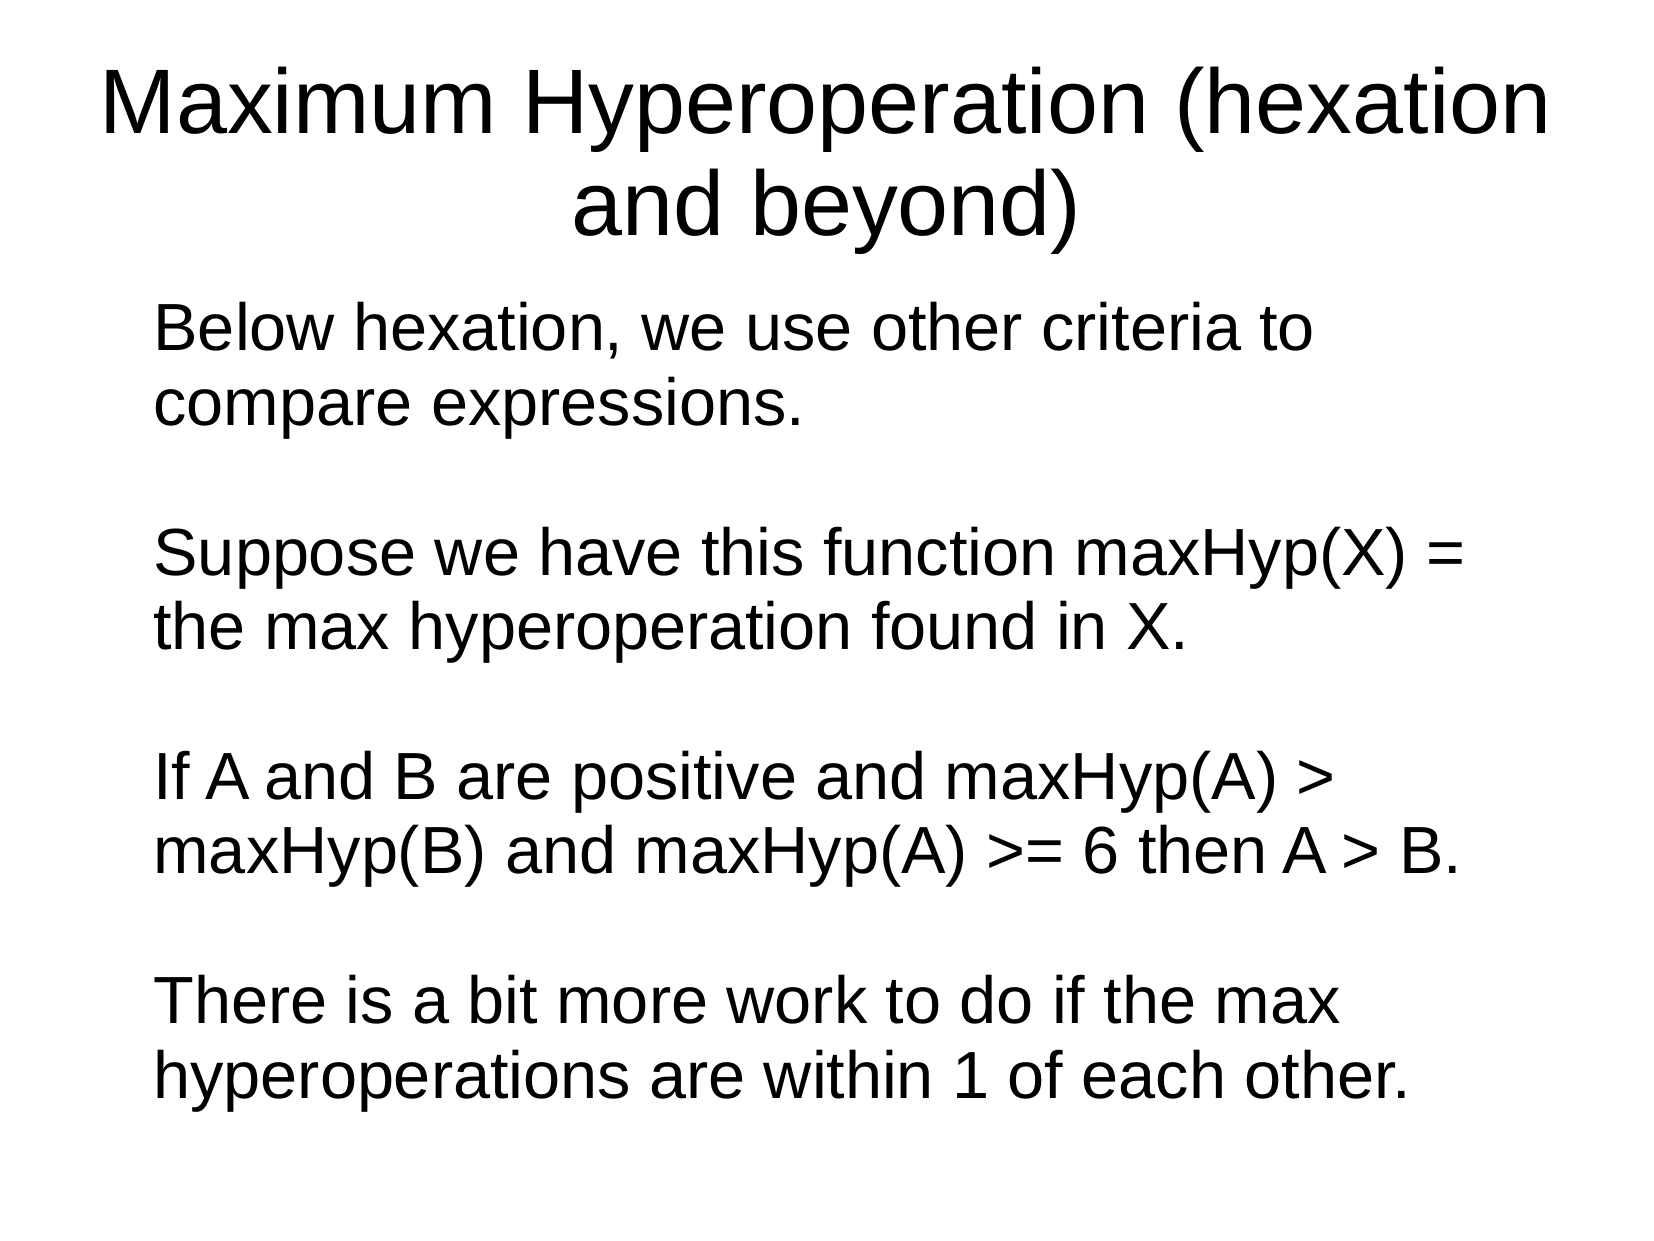

# Maximum Hyperoperation (hexation and beyond)
Below hexation, we use other criteria to compare expressions.
Suppose we have this function maxHyp(X) = the max hyperoperation found in X.
If A and B are positive and maxHyp(A) > maxHyp(B) and maxHyp(A) >= 6 then A > B.
There is a bit more work to do if the max hyperoperations are within 1 of each other.